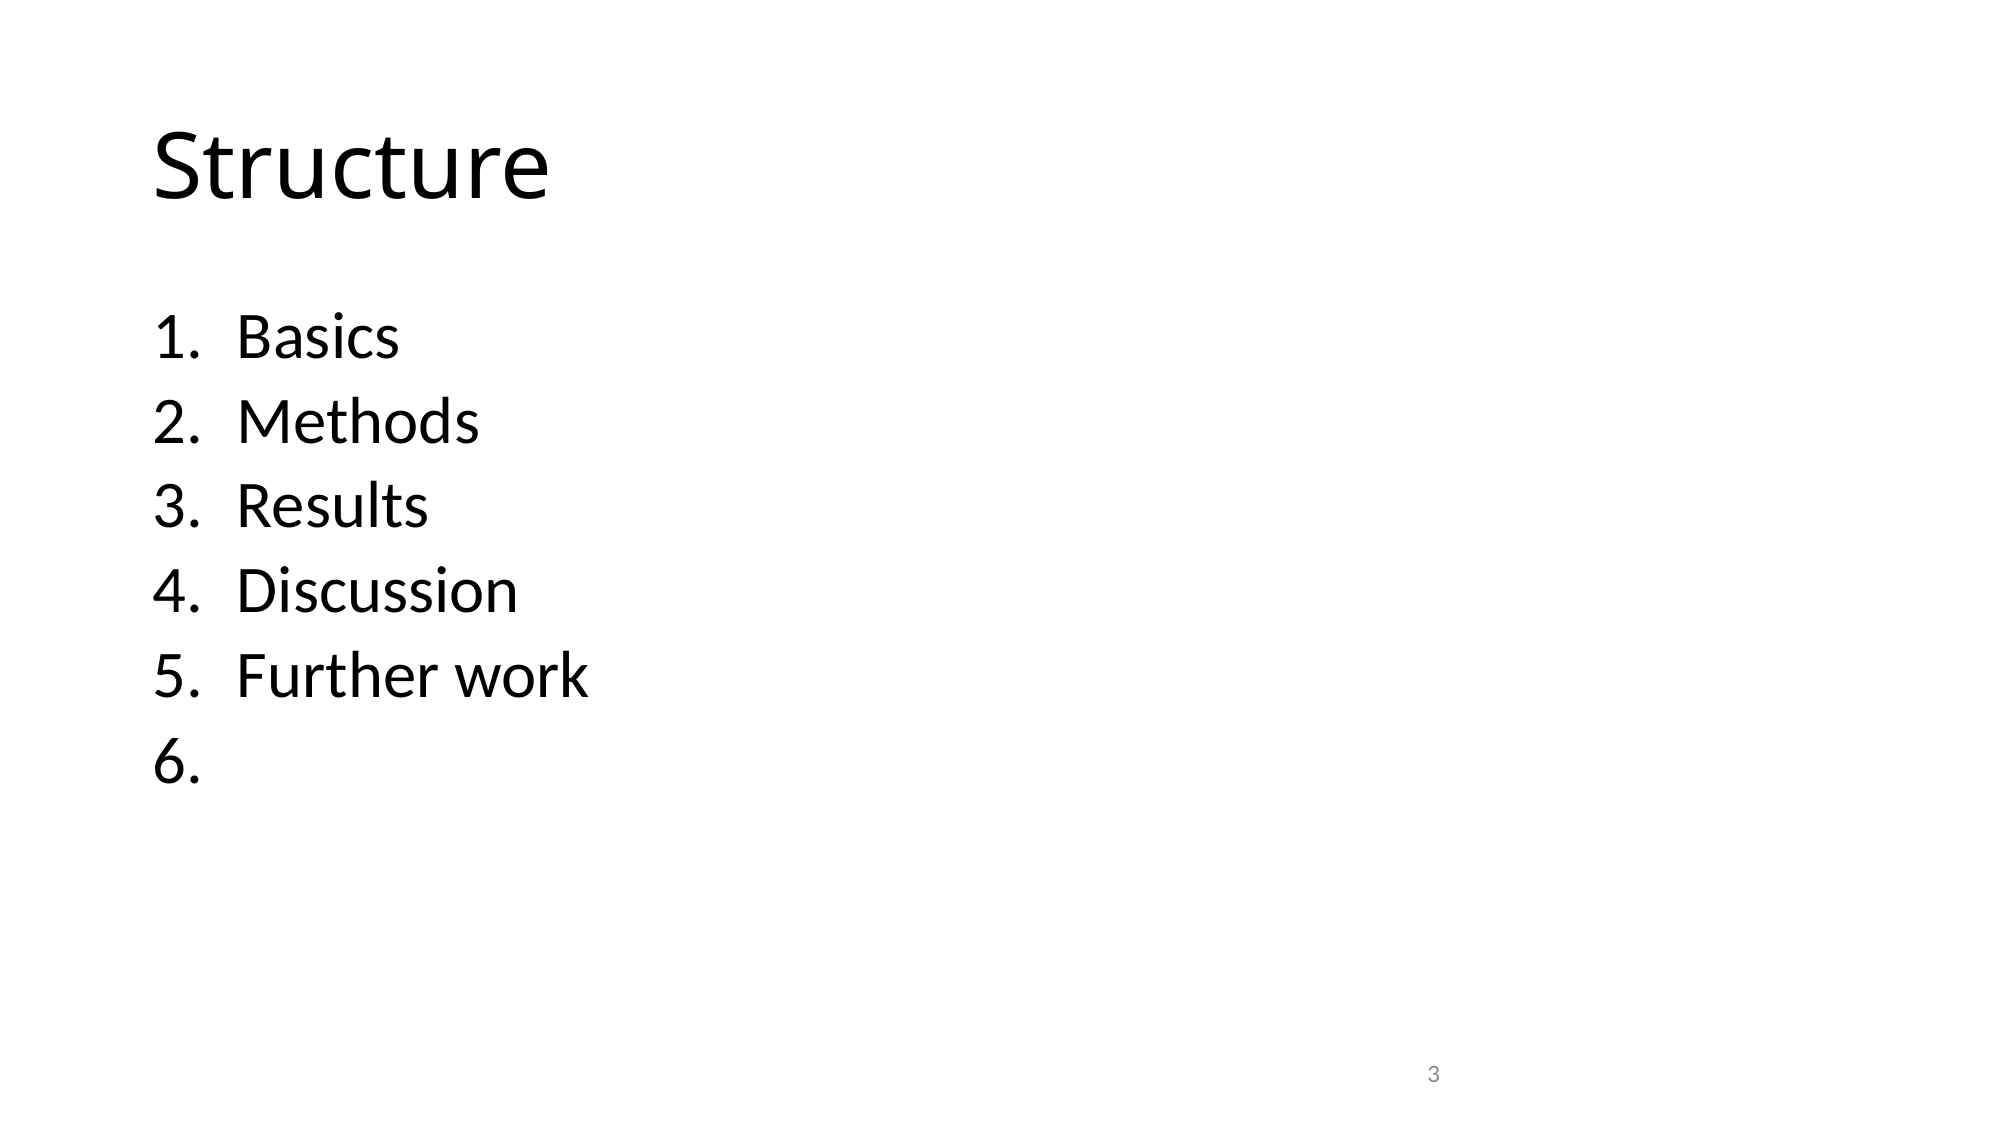

# Structure
Basics
Methods
Results
Discussion
Further work
3